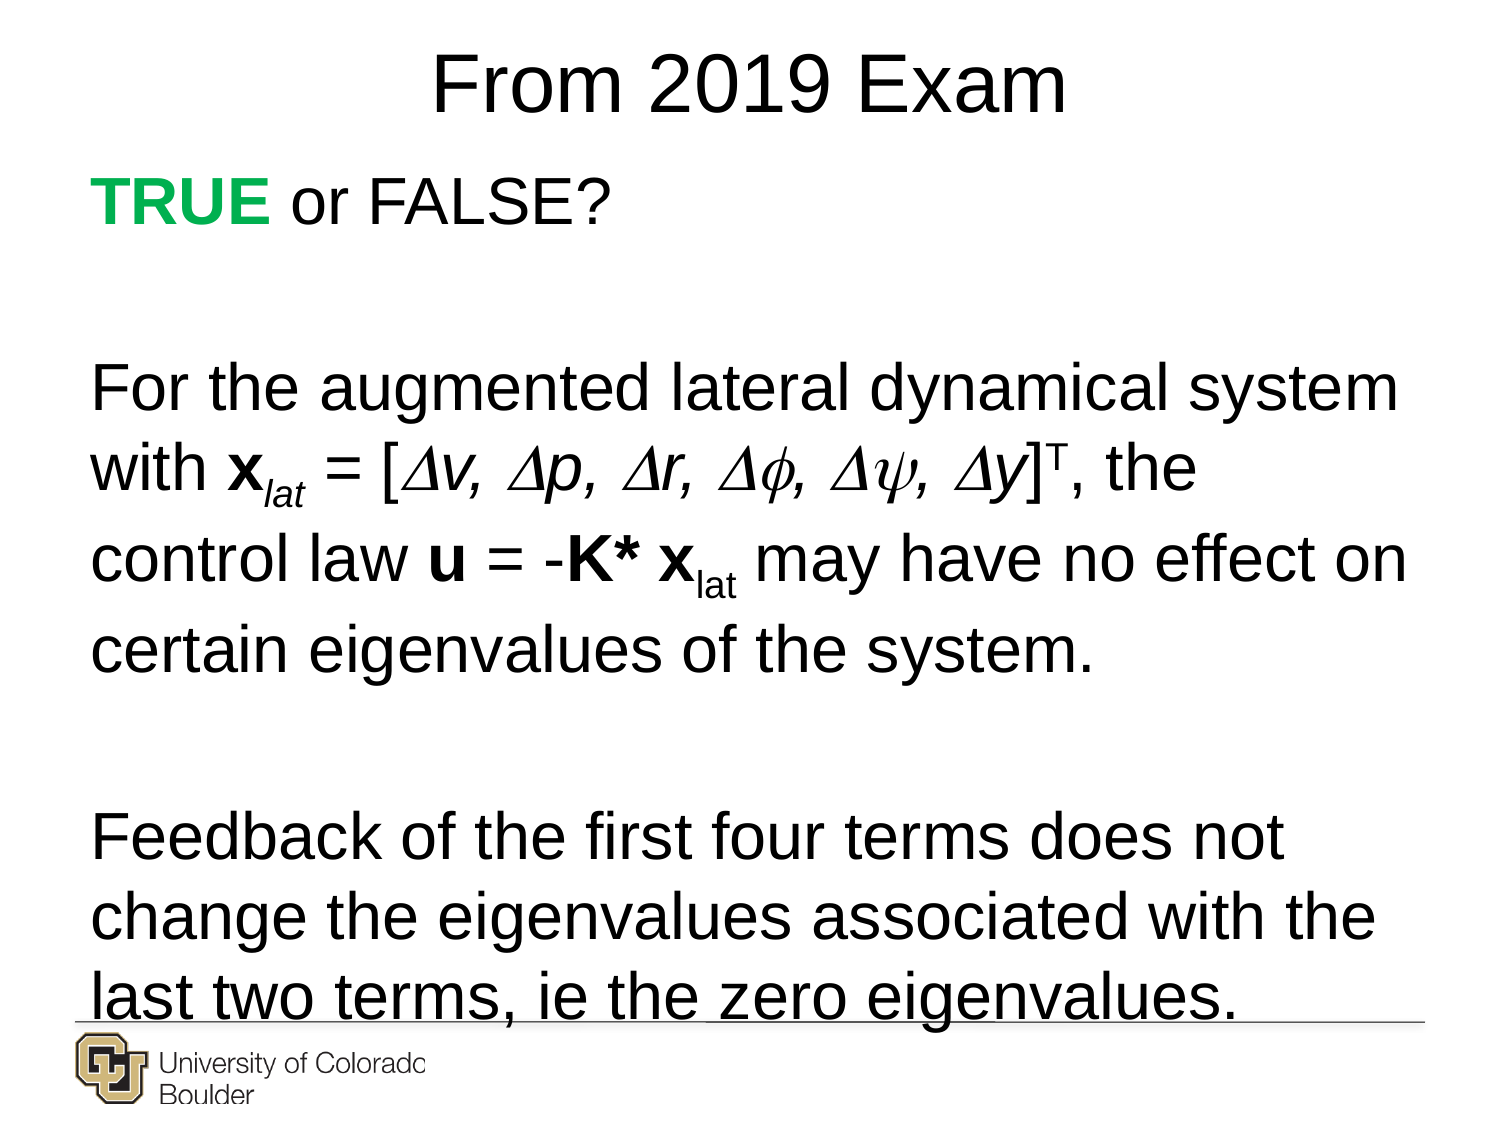

# From 2019 Exam
TRUE or FALSE?
For the augmented lateral dynamical system with xlat = [Dv, Dp, Dr, Df, Dy, Dy]T, the control law u = -K* xlat may have no effect on certain eigenvalues of the system.
Feedback of the first four terms does not change the eigenvalues associated with the last two terms, ie the zero eigenvalues.